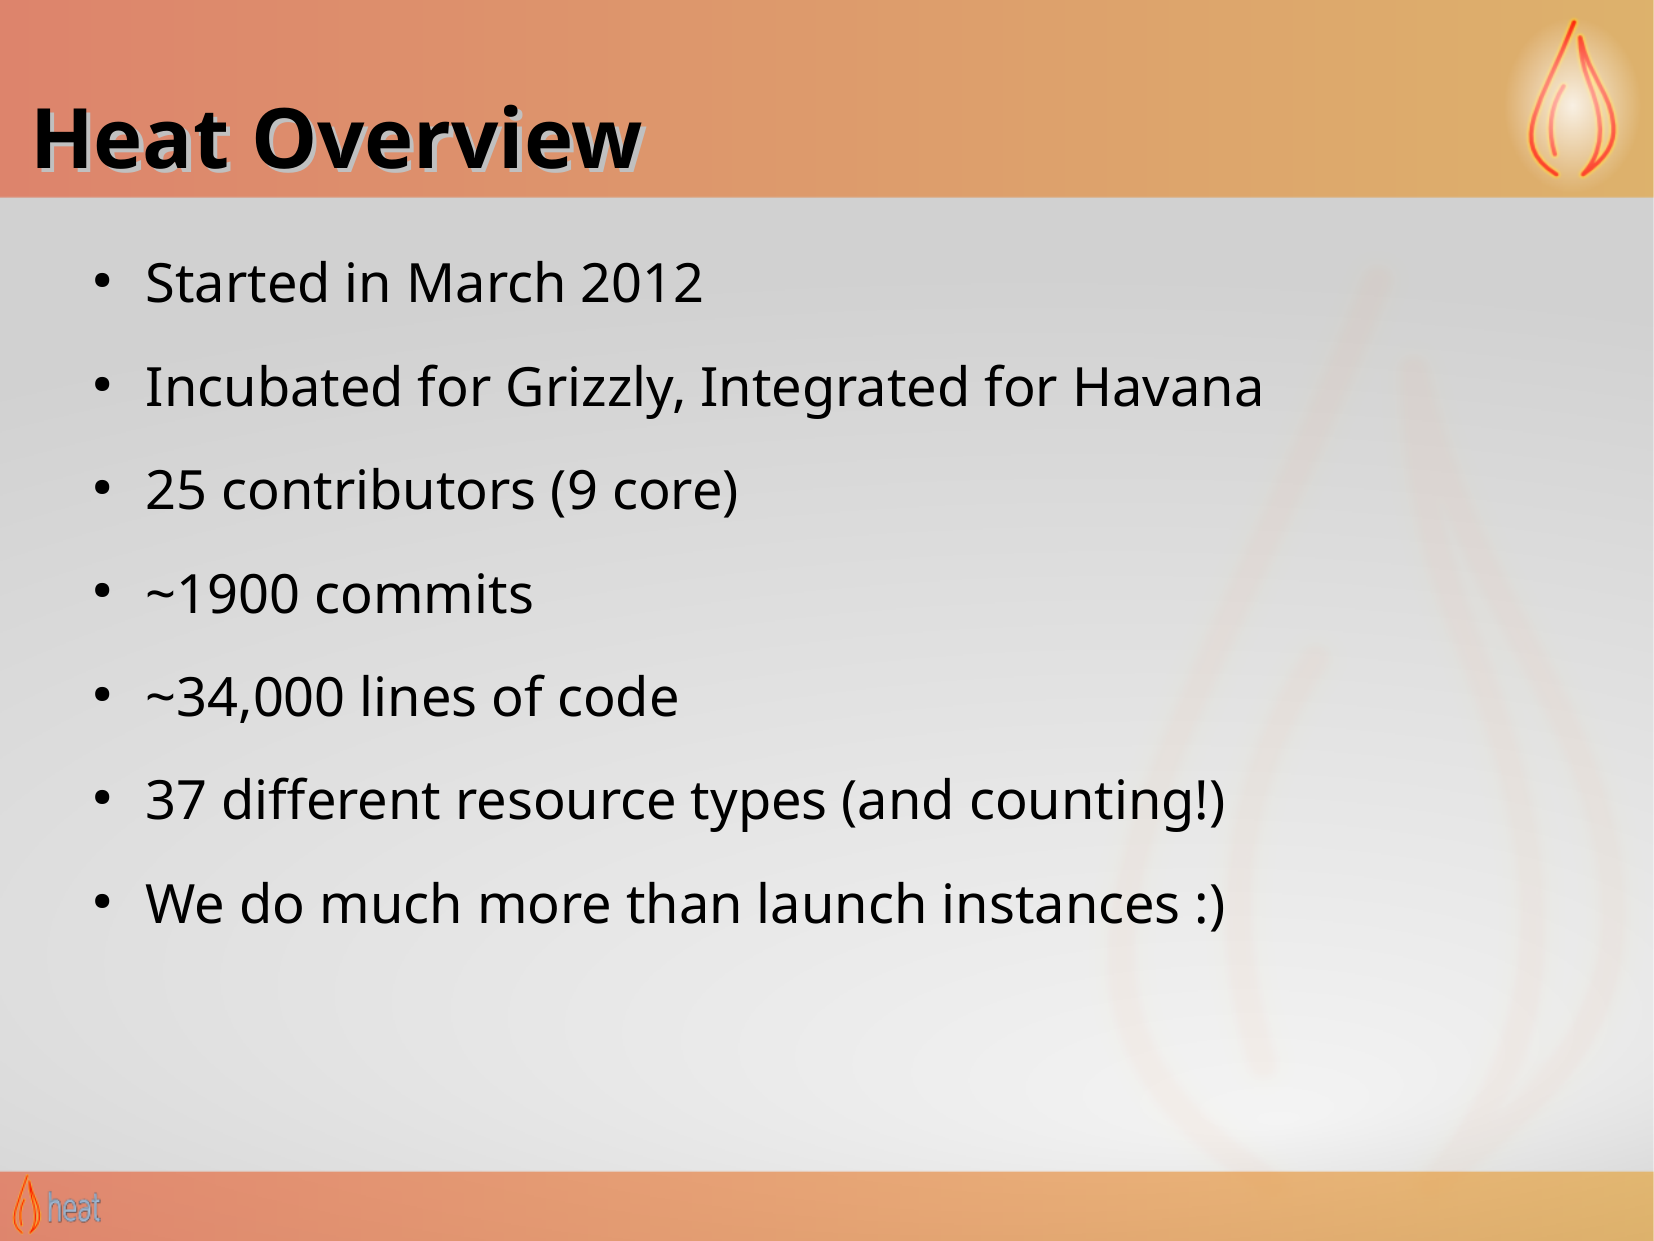

# Heat Overview
Started in March 2012
Incubated for Grizzly, Integrated for Havana
25 contributors (9 core)
~1900 commits
~34,000 lines of code
37 different resource types (and counting!)
We do much more than launch instances :)